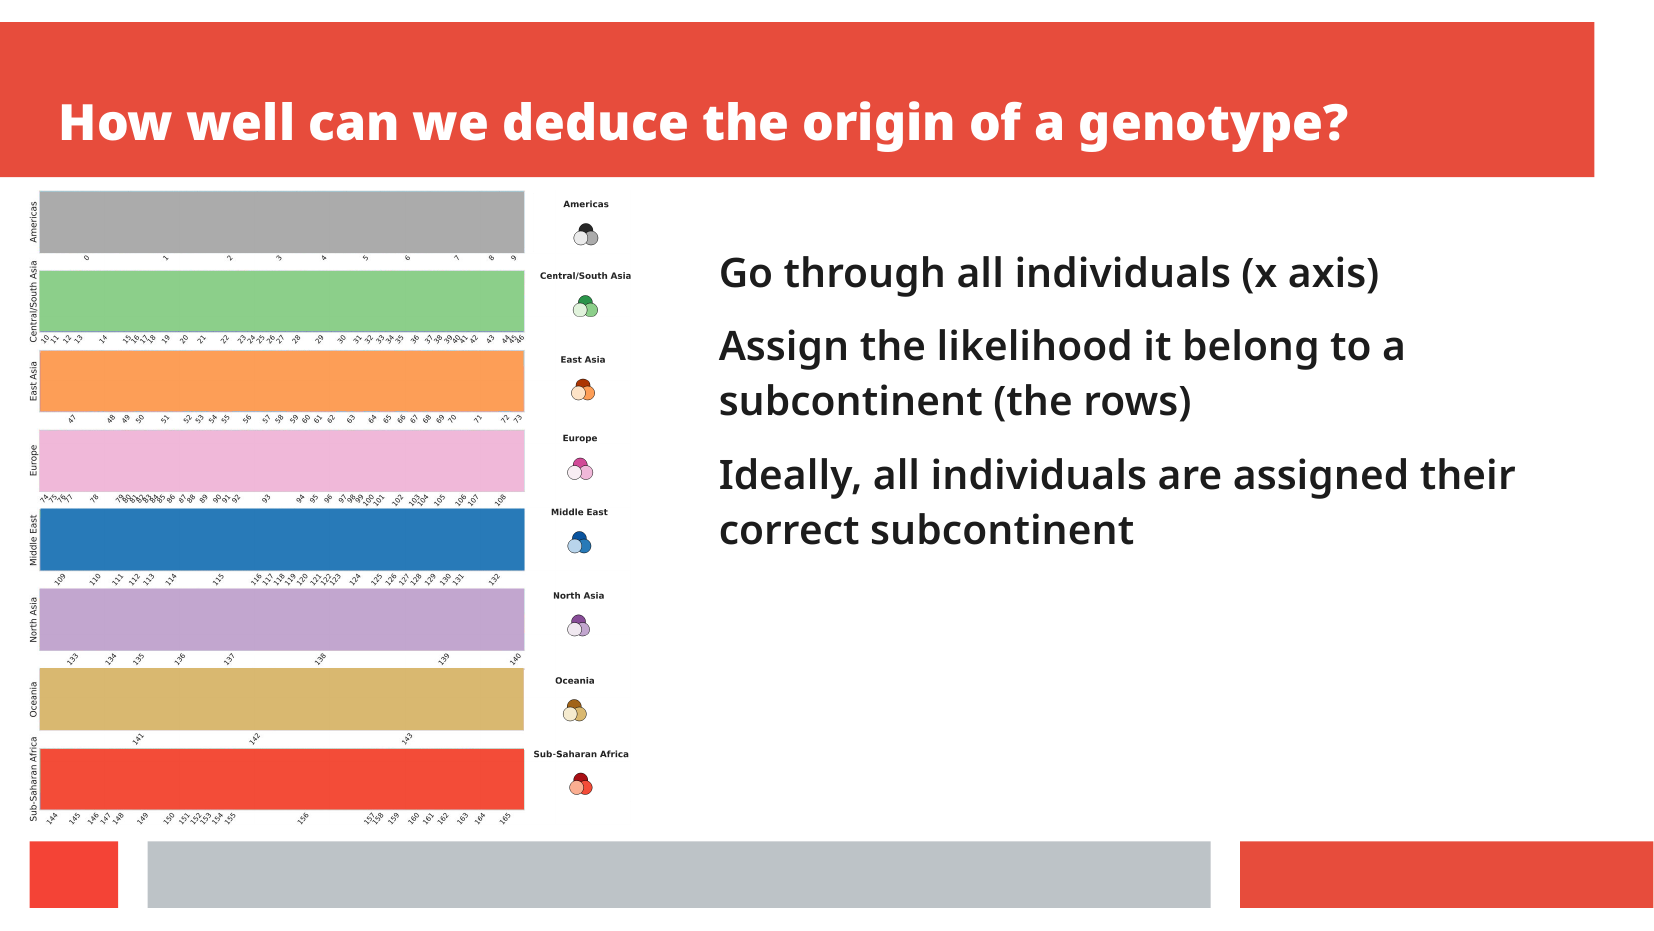

# How well can we deduce the origin of a genotype?
Go through all individuals (x axis)
Assign the likelihood it belong to a subcontinent (the rows)
Ideally, all individuals are assigned their correct subcontinent